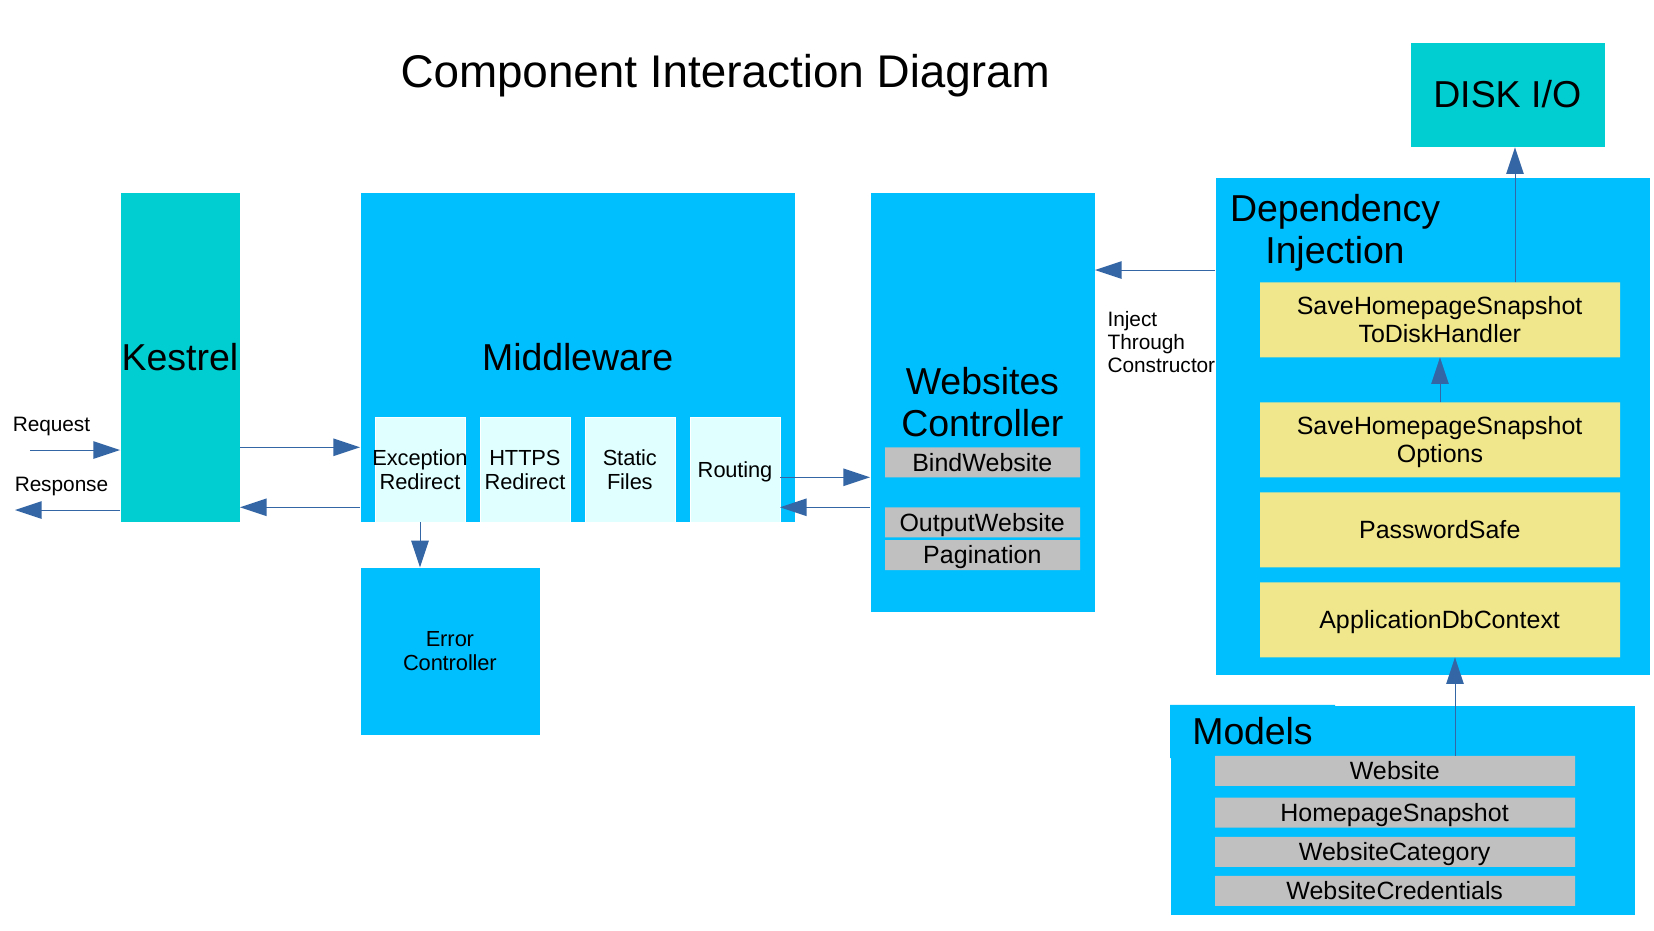

Component Interaction Diagram
DISK I/O
Kestrel
Middleware
Websites
Controller
Dependency
Injection
SaveHomepageSnapshot
ToDiskHandler
Inject
Through
Constructor
SaveHomepageSnapshot
Options
Request
Exception
Redirect
HTTPS
Redirect
Static
Files
Routing
BindWebsite
Response
PasswordSafe
OutputWebsite
Pagination
Error
Controller
ApplicationDbContext
Models
Website
HomepageSnapshot
WebsiteCategory
WebsiteCredentials